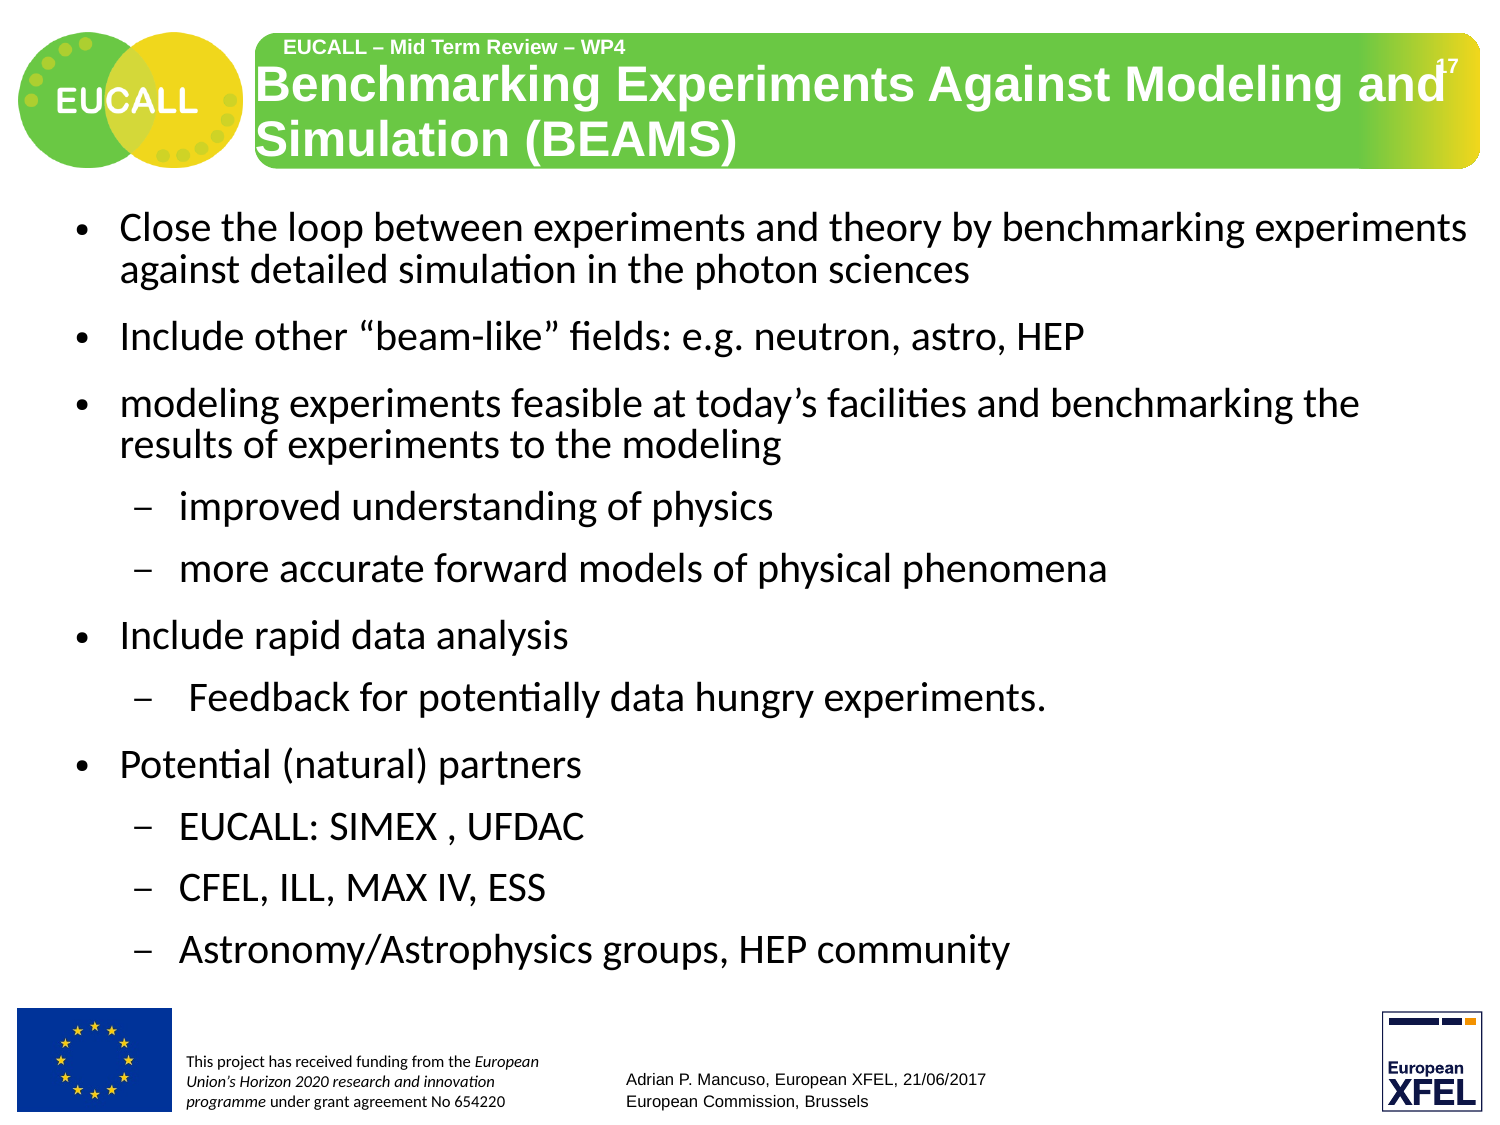

# Benchmarking Experiments Against Modeling and Simulation (BEAMS)
Close the loop between experiments and theory by benchmarking experiments against detailed simulation in the photon sciences
Include other “beam-like” fields: e.g. neutron, astro, HEP
modeling experiments feasible at today’s facilities and benchmarking the results of experiments to the modeling
improved understanding of physics
more accurate forward models of physical phenomena
Include rapid data analysis
 Feedback for potentially data hungry experiments.
Potential (natural) partners
EUCALL: SIMEX , UFDAC
CFEL, ILL, MAX IV, ESS
Astronomy/Astrophysics groups, HEP community